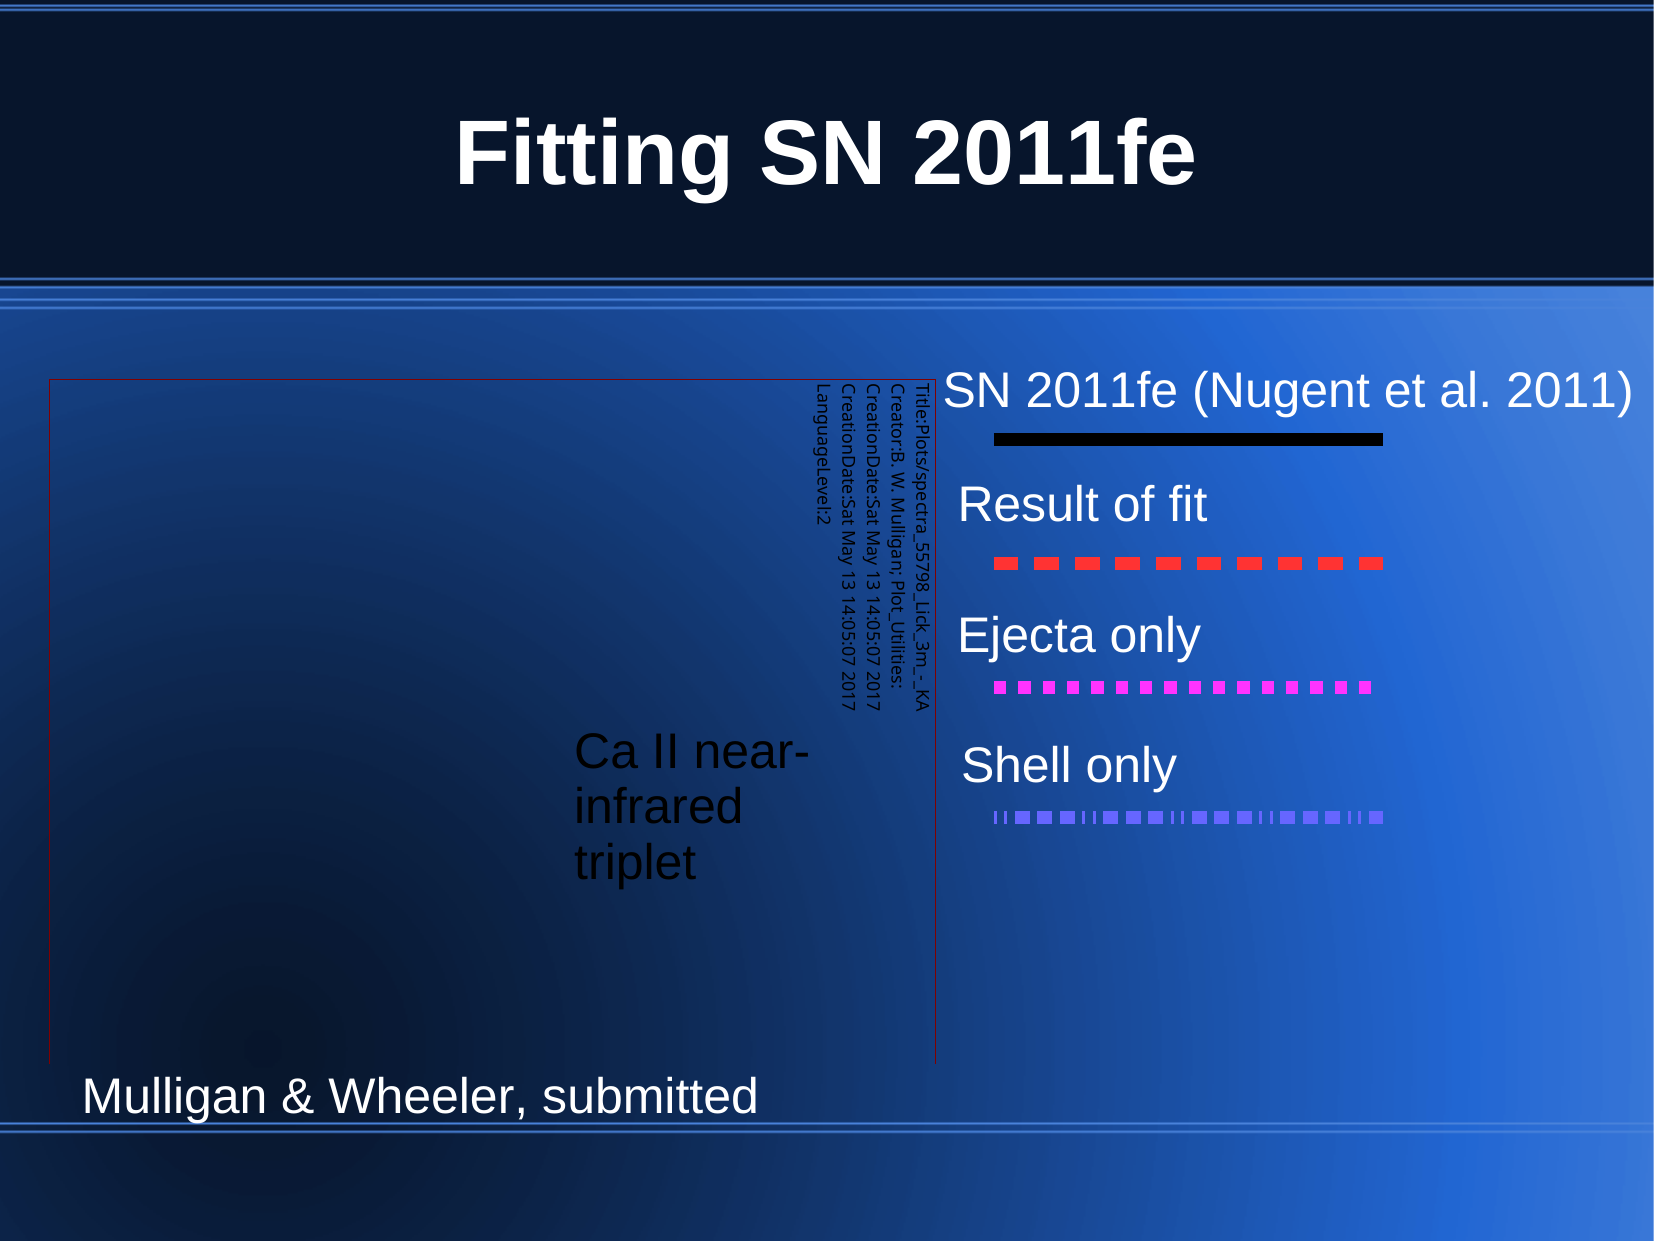

# Fitting SN 2011fe
SN 2011fe (Nugent et al. 2011)
Result of fit
Ejecta only
Ca II near-infrared triplet
Shell only
Mulligan & Wheeler, submitted